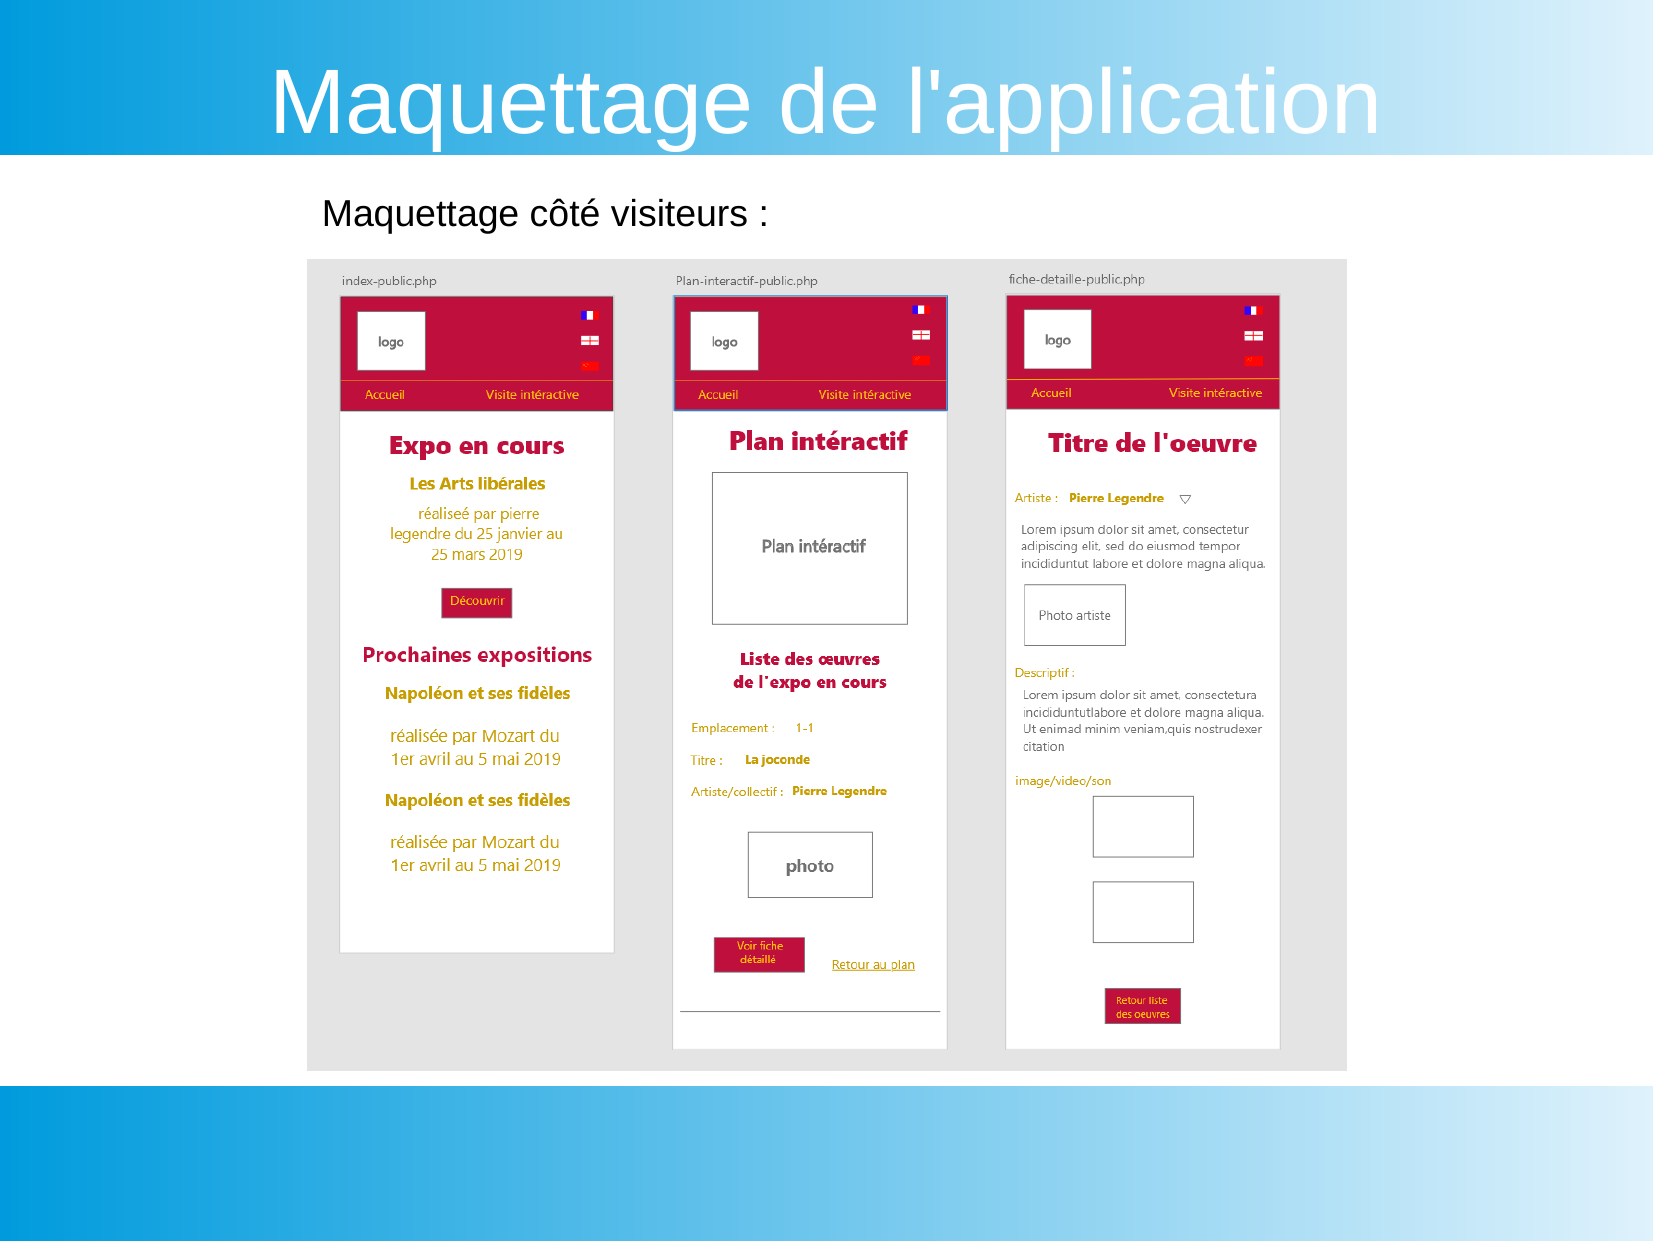

# Maquettage de l'application
Maquettage côté visiteurs :